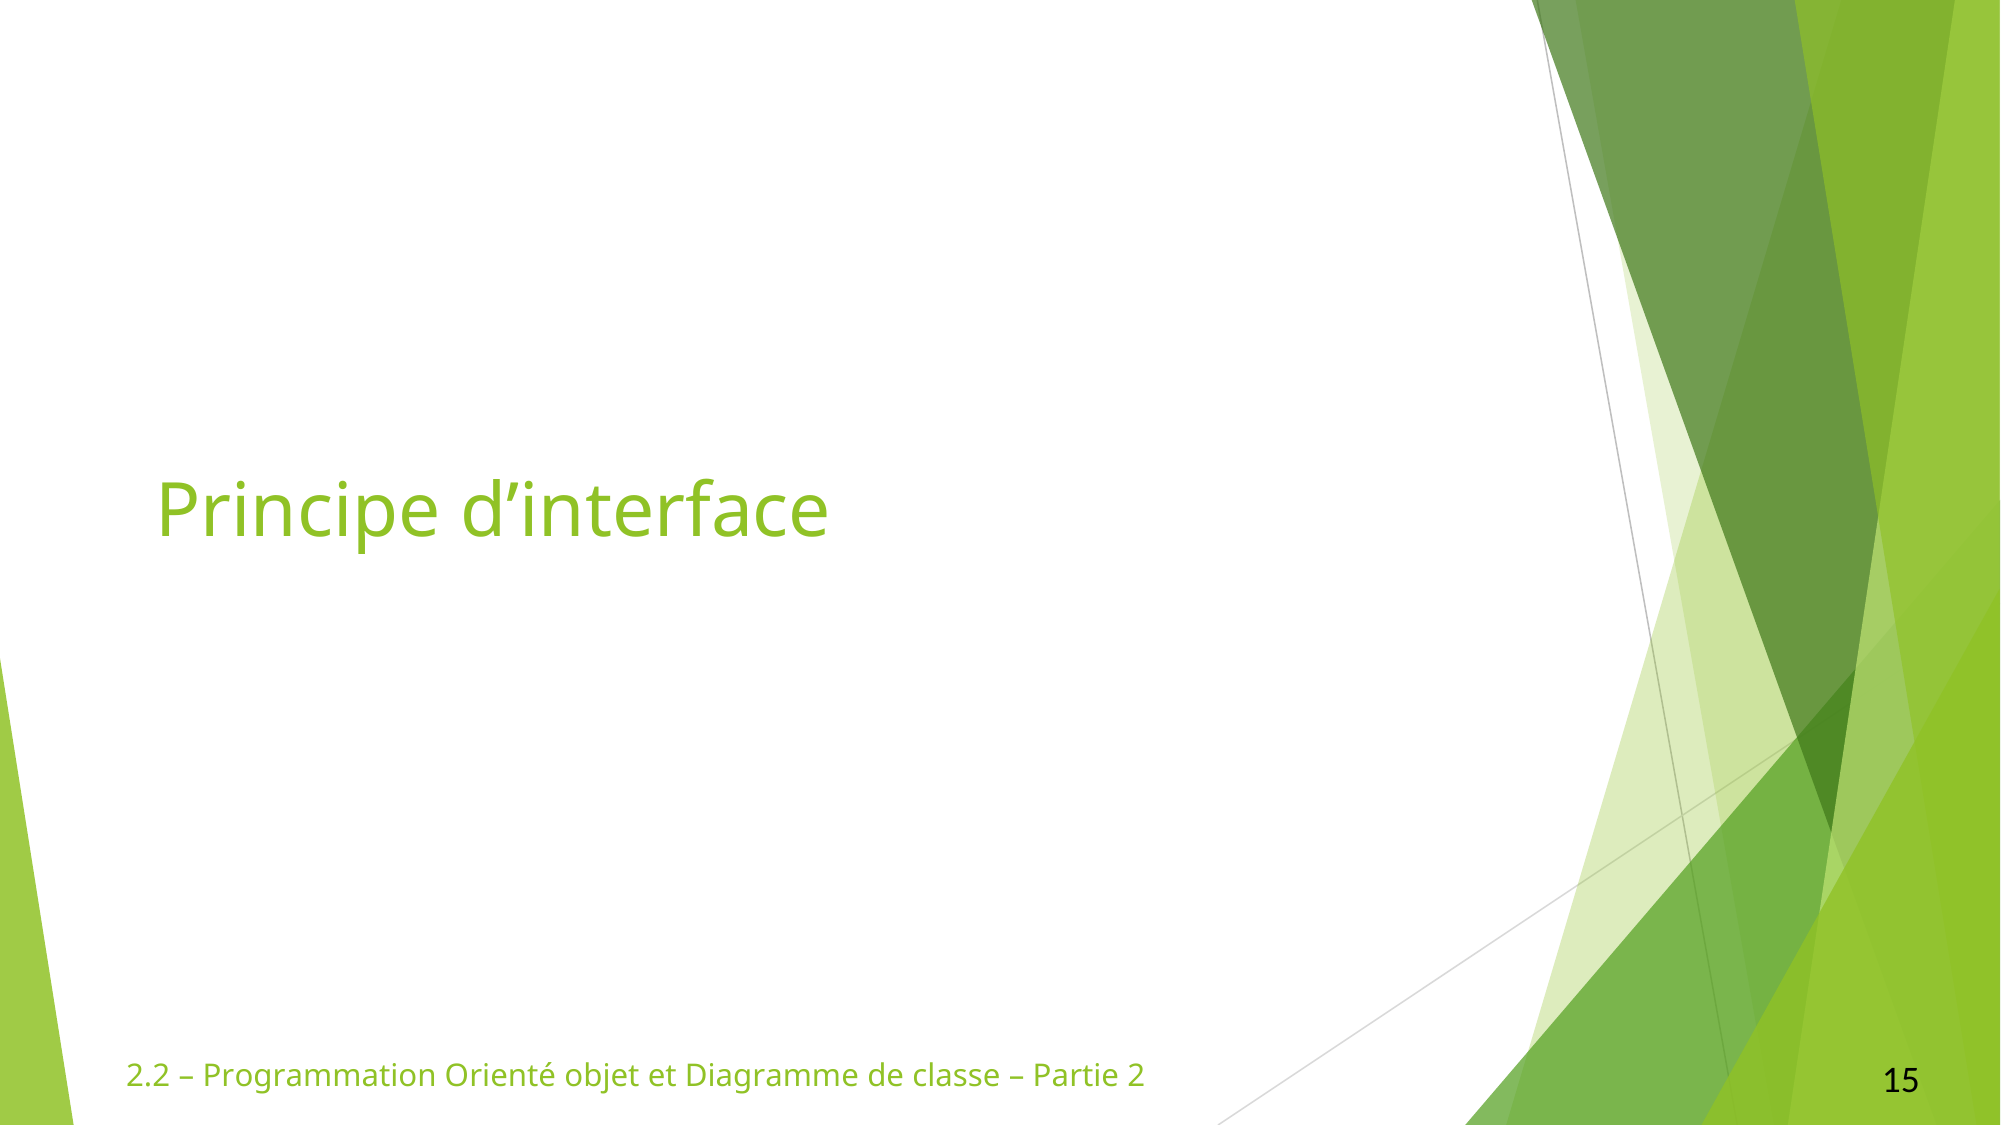

# Principe d’interface
2.2 – Programmation Orienté objet et Diagramme de classe – Partie 2